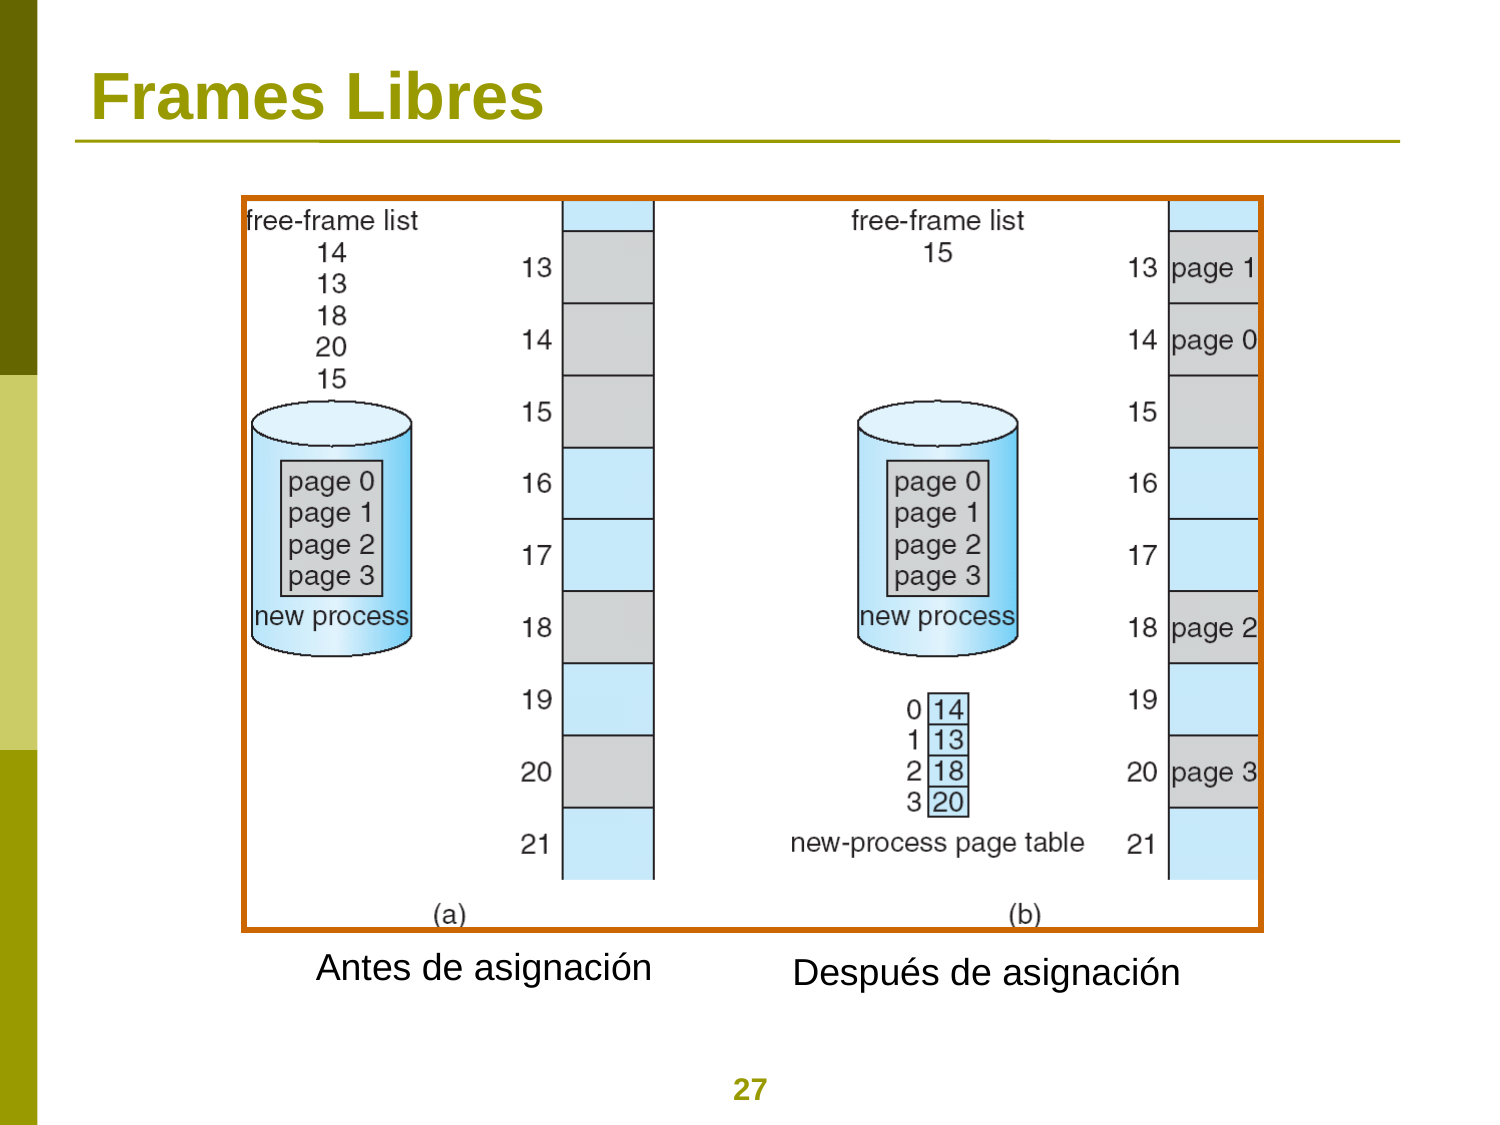

Frames Libres
Antes de asignación
Después de asignación